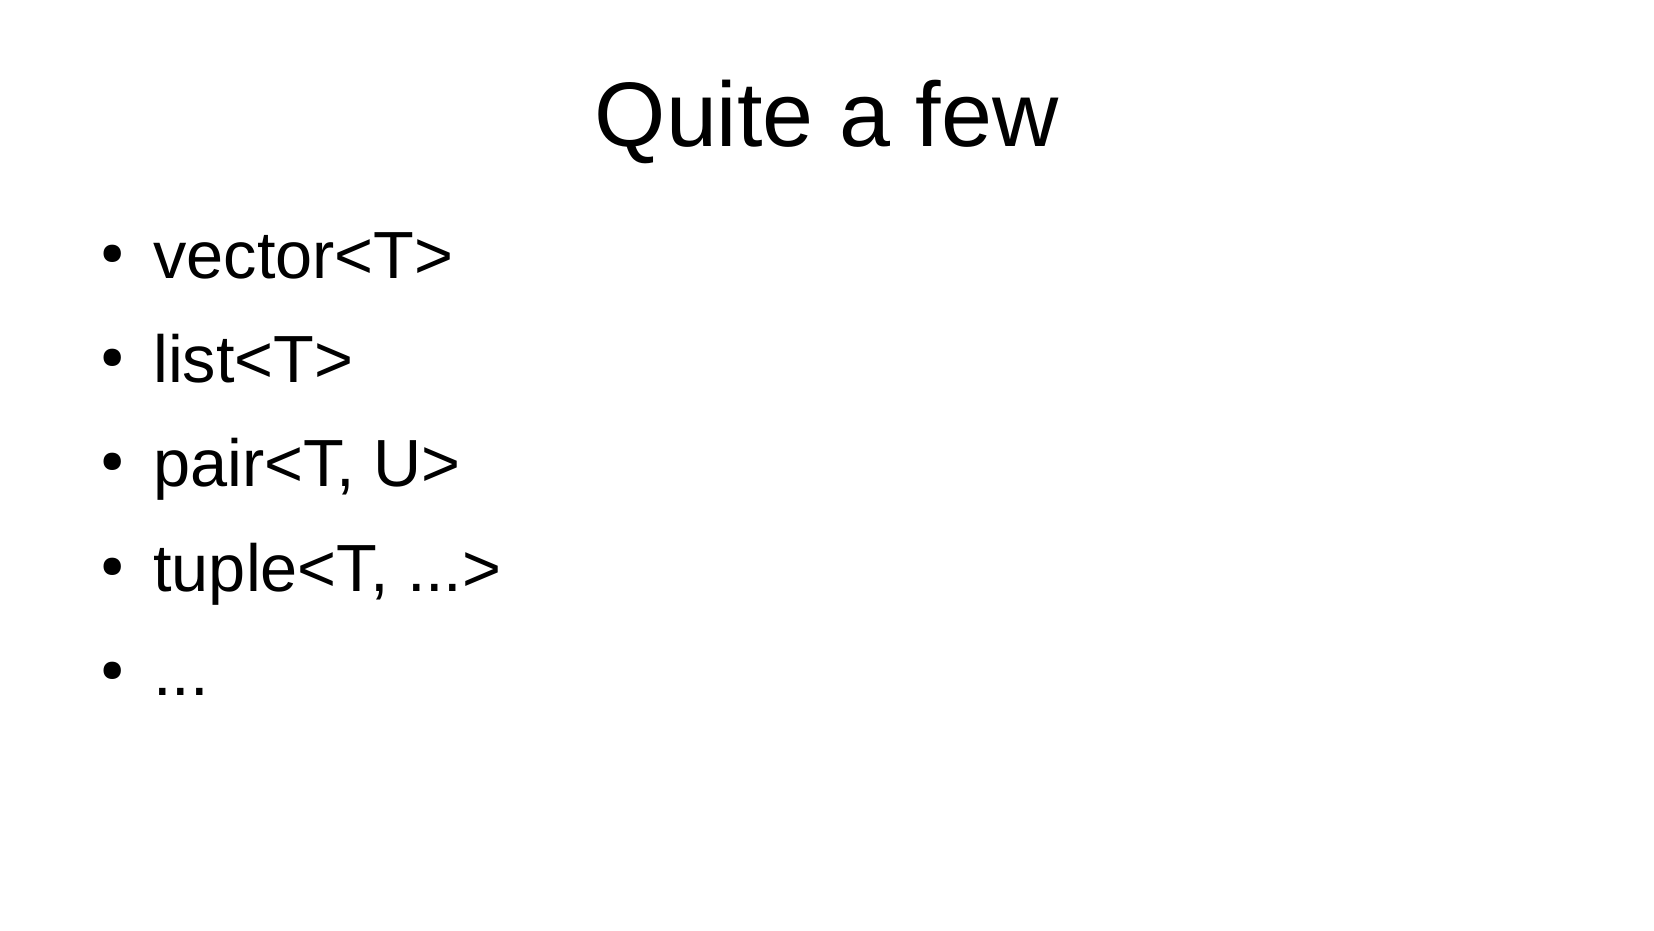

# Quite a few
vector<T>
list<T>
pair<T, U>
tuple<T, ...>
...